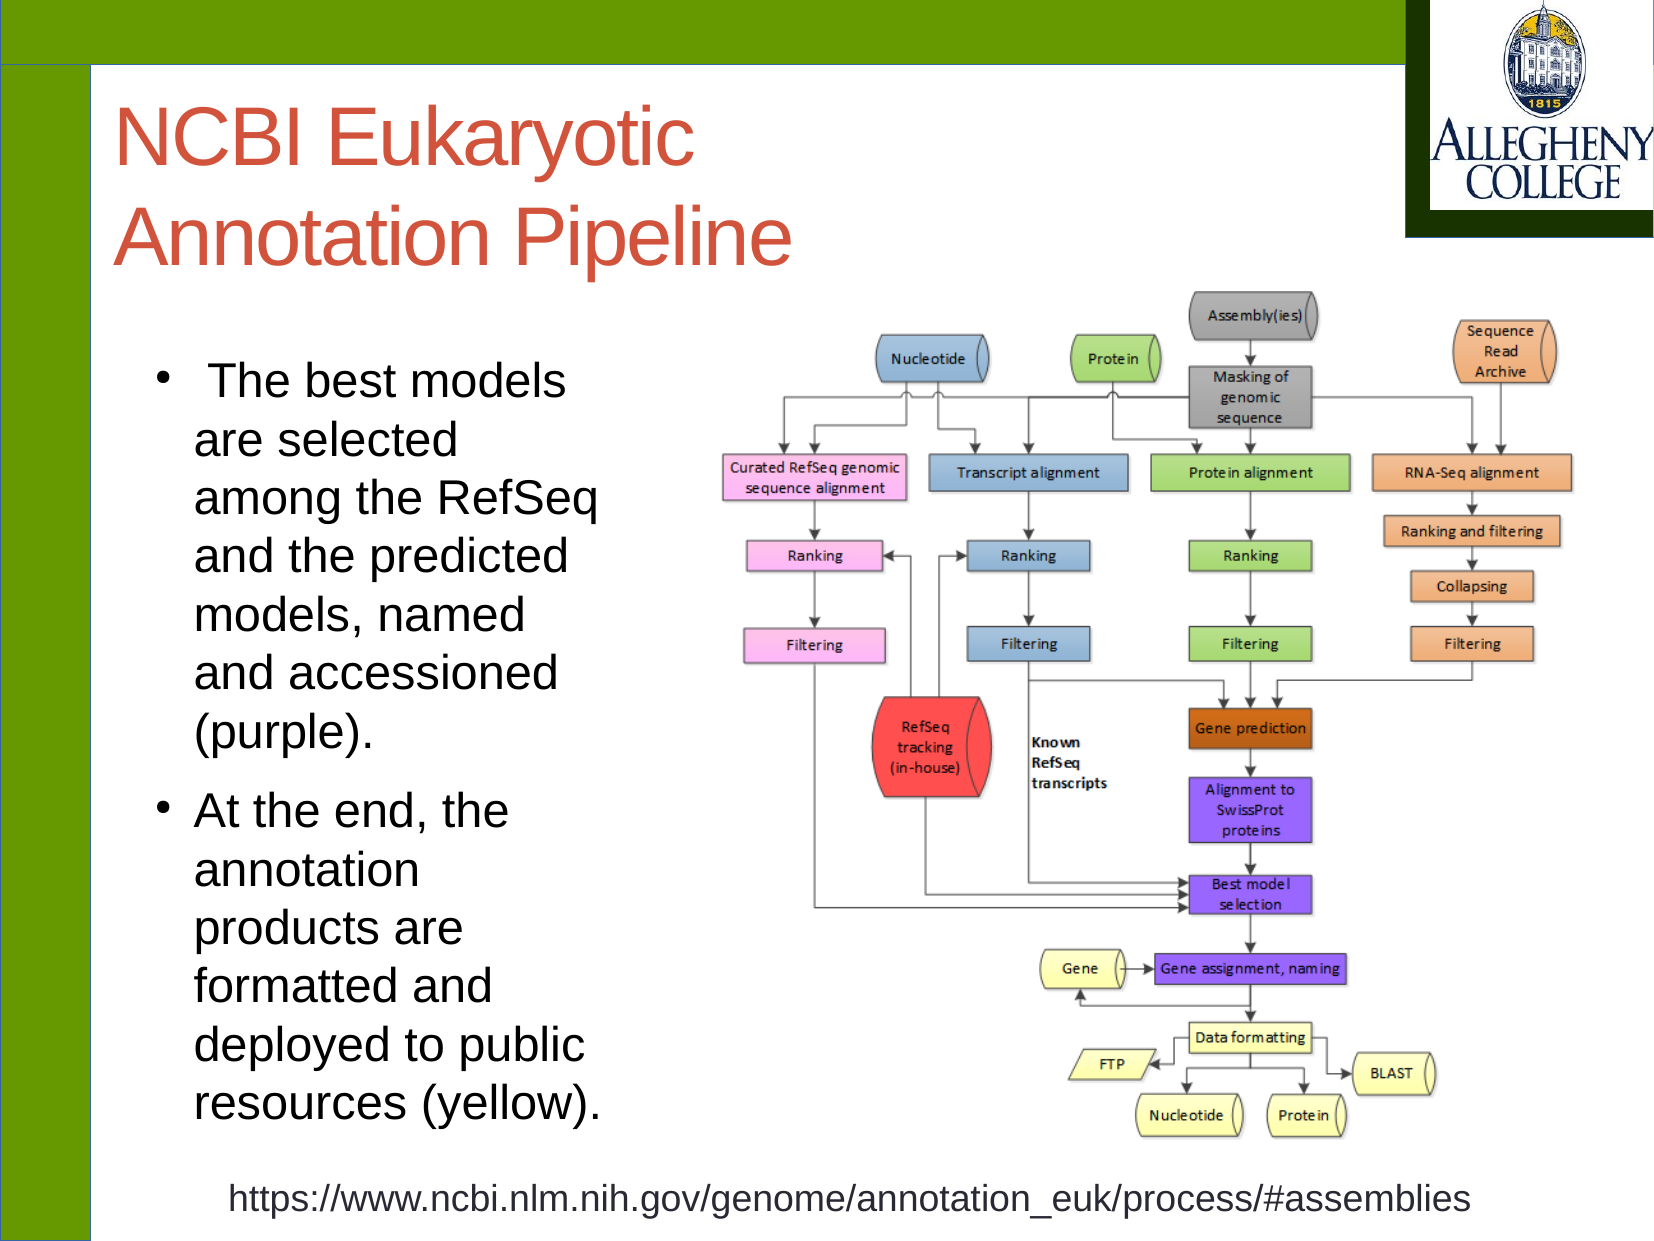

# NCBI Eukaryotic Annotation Pipeline
 The best models are selected among the RefSeq and the predicted models, named and accessioned (purple).
At the end, the annotation products are formatted and deployed to public resources (yellow).
https://www.ncbi.nlm.nih.gov/genome/annotation_euk/process/#assemblies